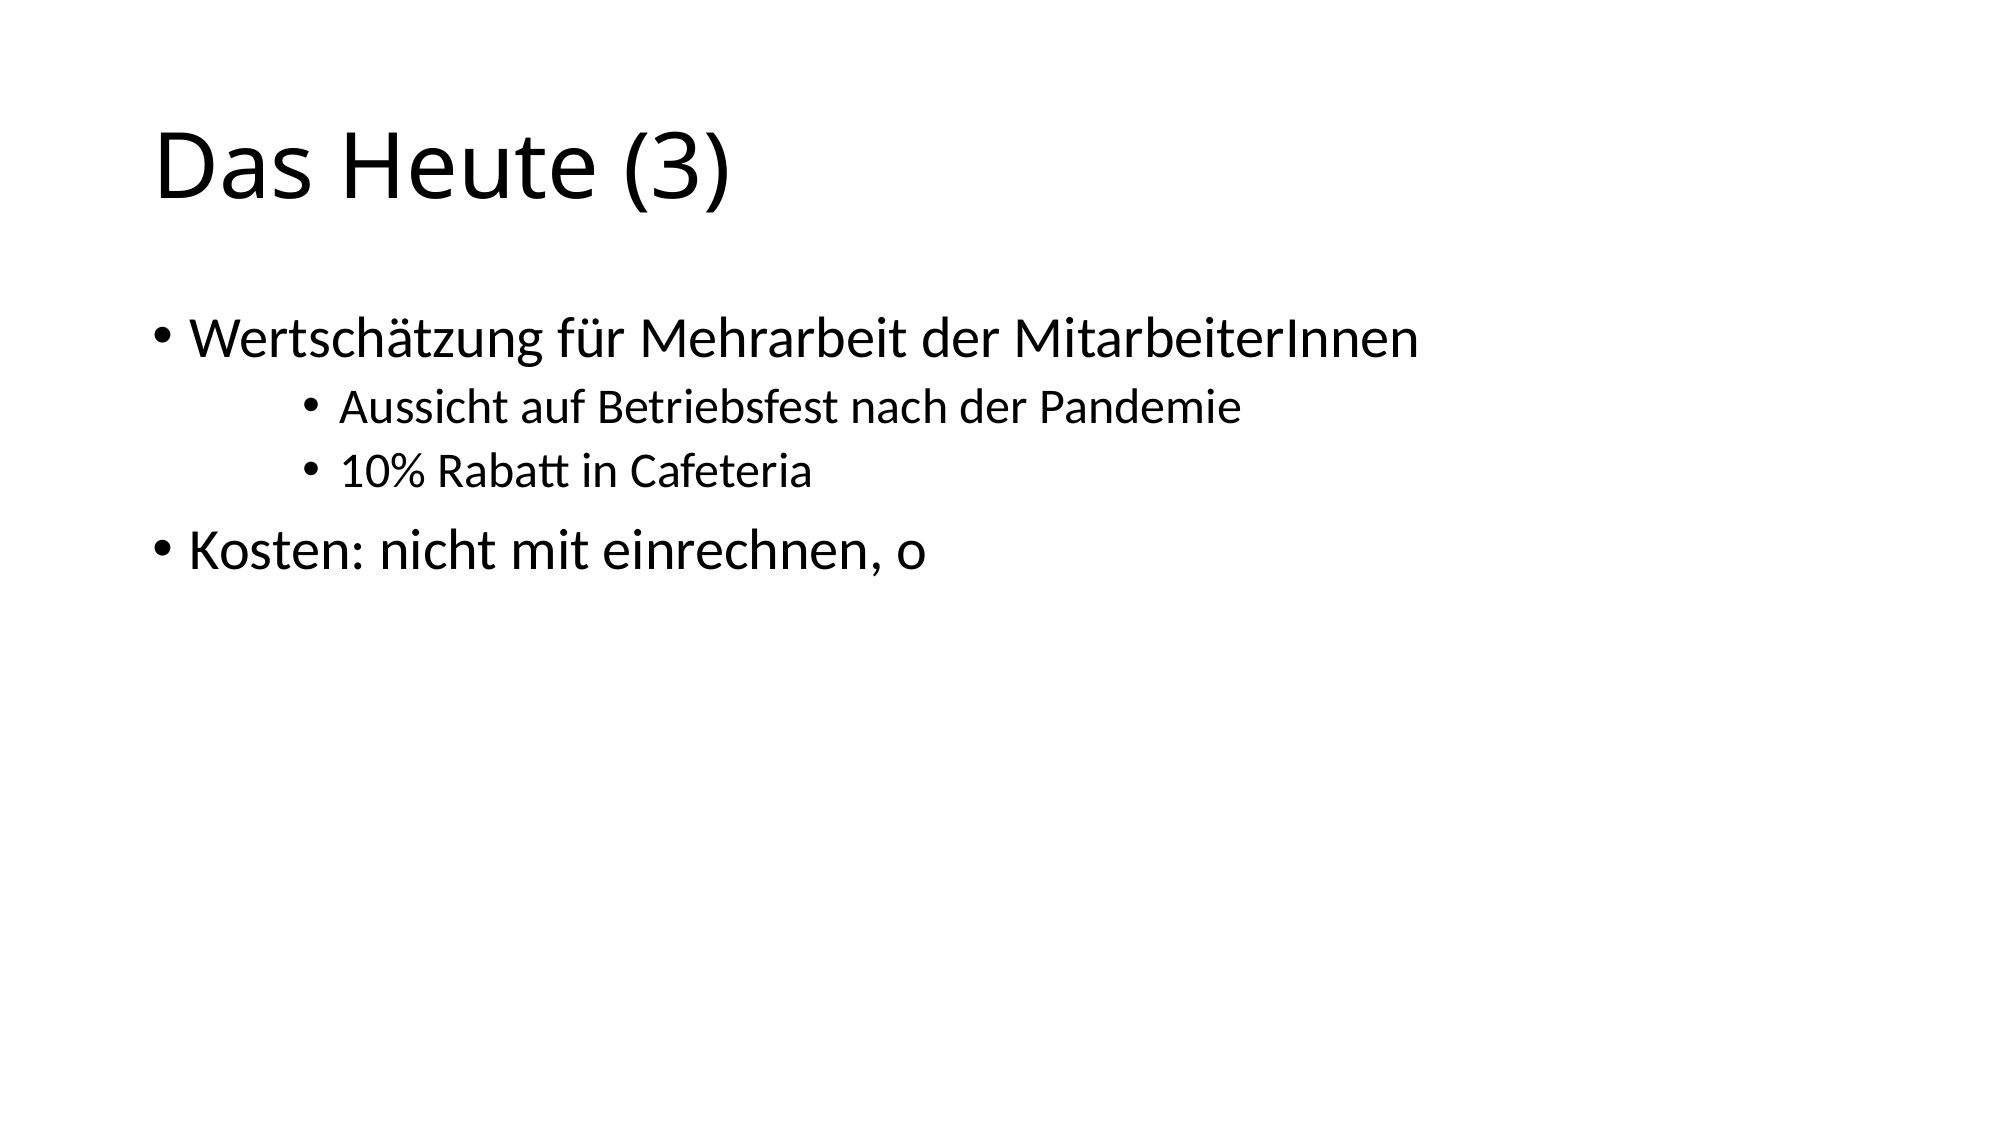

# Das Heute (3)
Wertschätzung für Mehrarbeit der MitarbeiterInnen
Aussicht auf Betriebsfest nach der Pandemie
10% Rabatt in Cafeteria
Kosten: nicht mit einrechnen, o